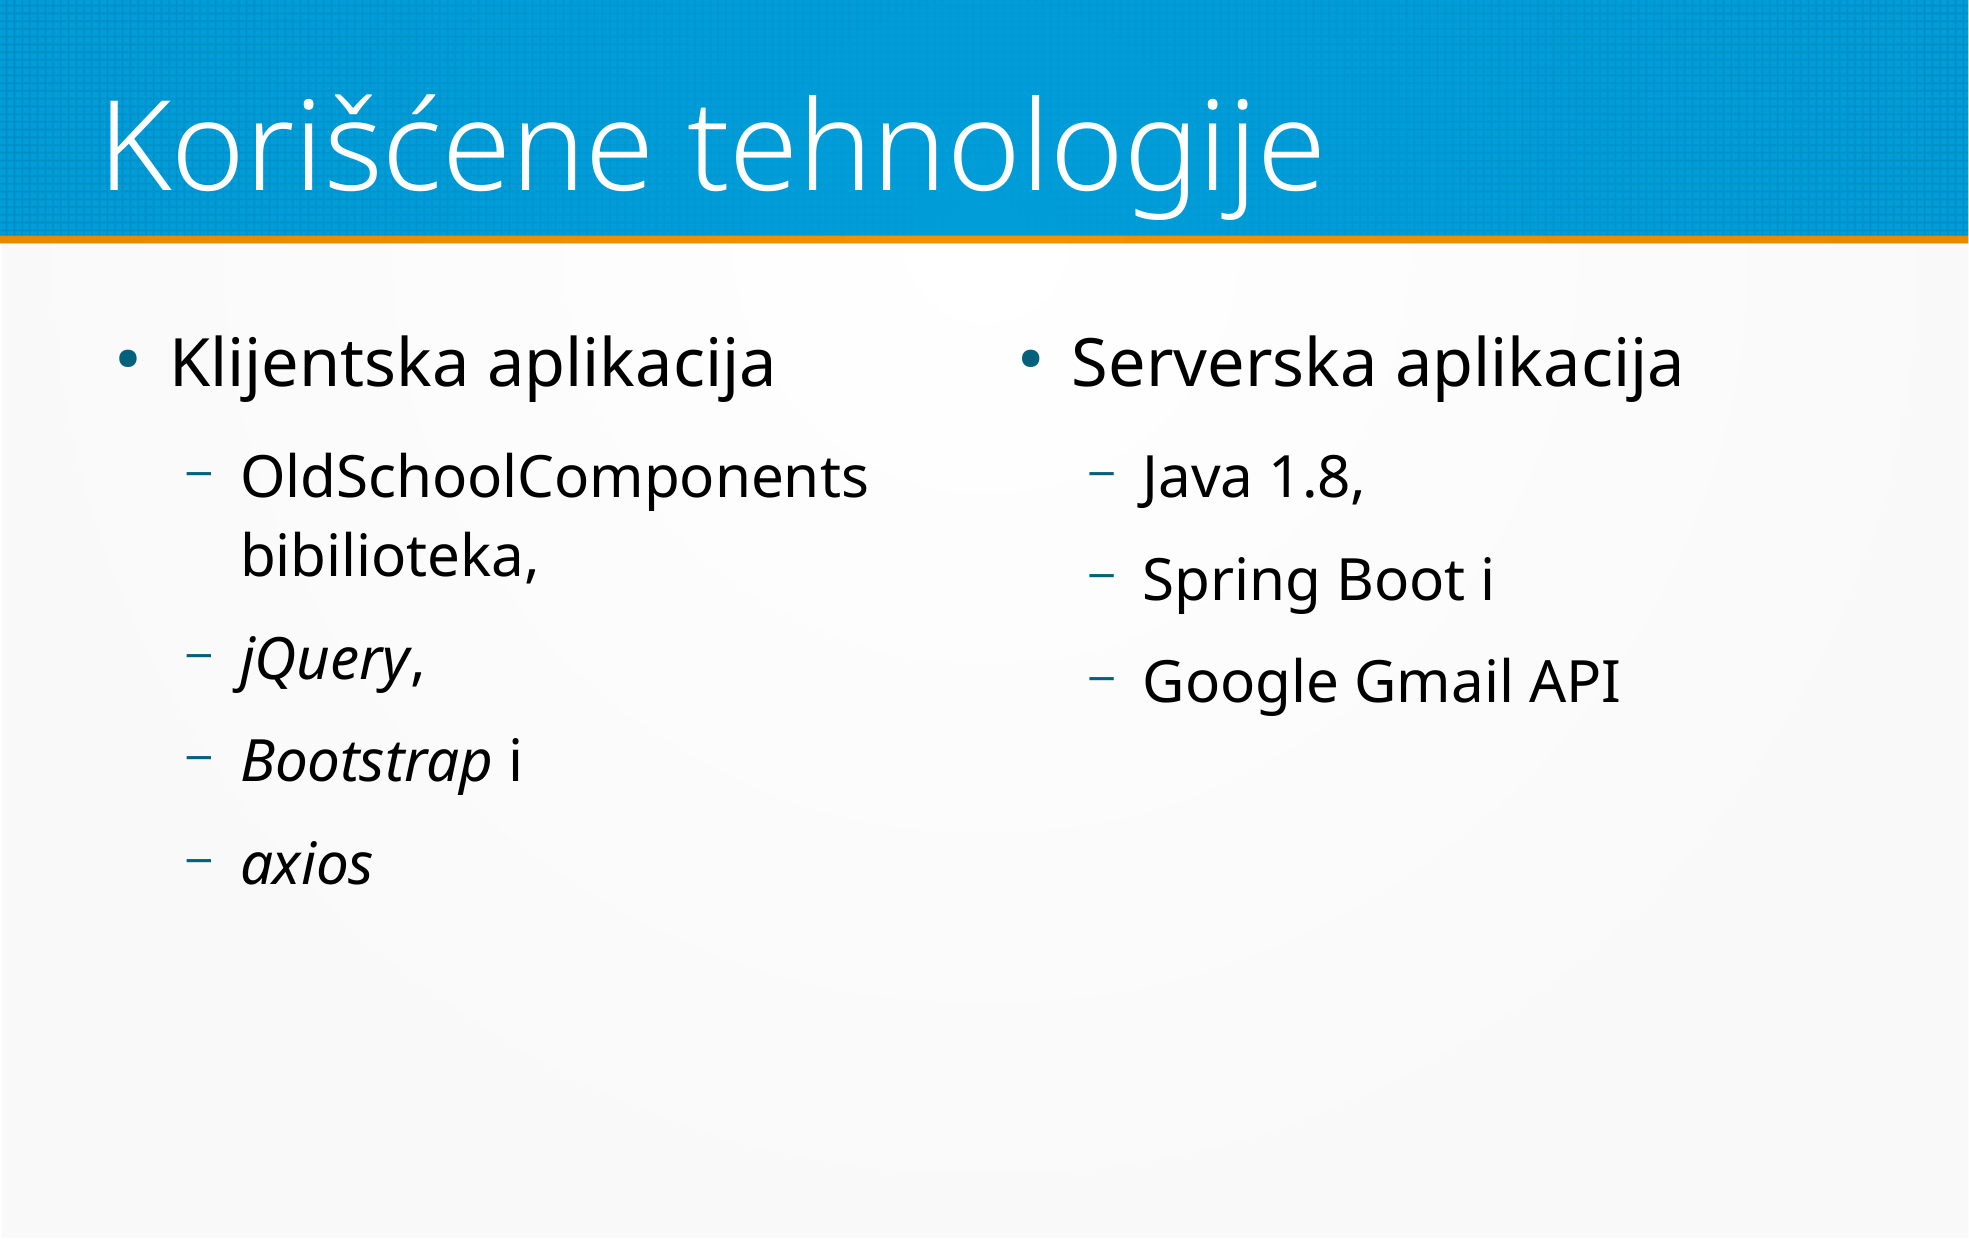

# Korišćene tehnologije
Klijentska aplikacija
OldSchoolComponents bibilioteka,
jQuery,
Bootstrap i
axios
Serverska aplikacija
Java 1.8,
Spring Boot i
Google Gmail API